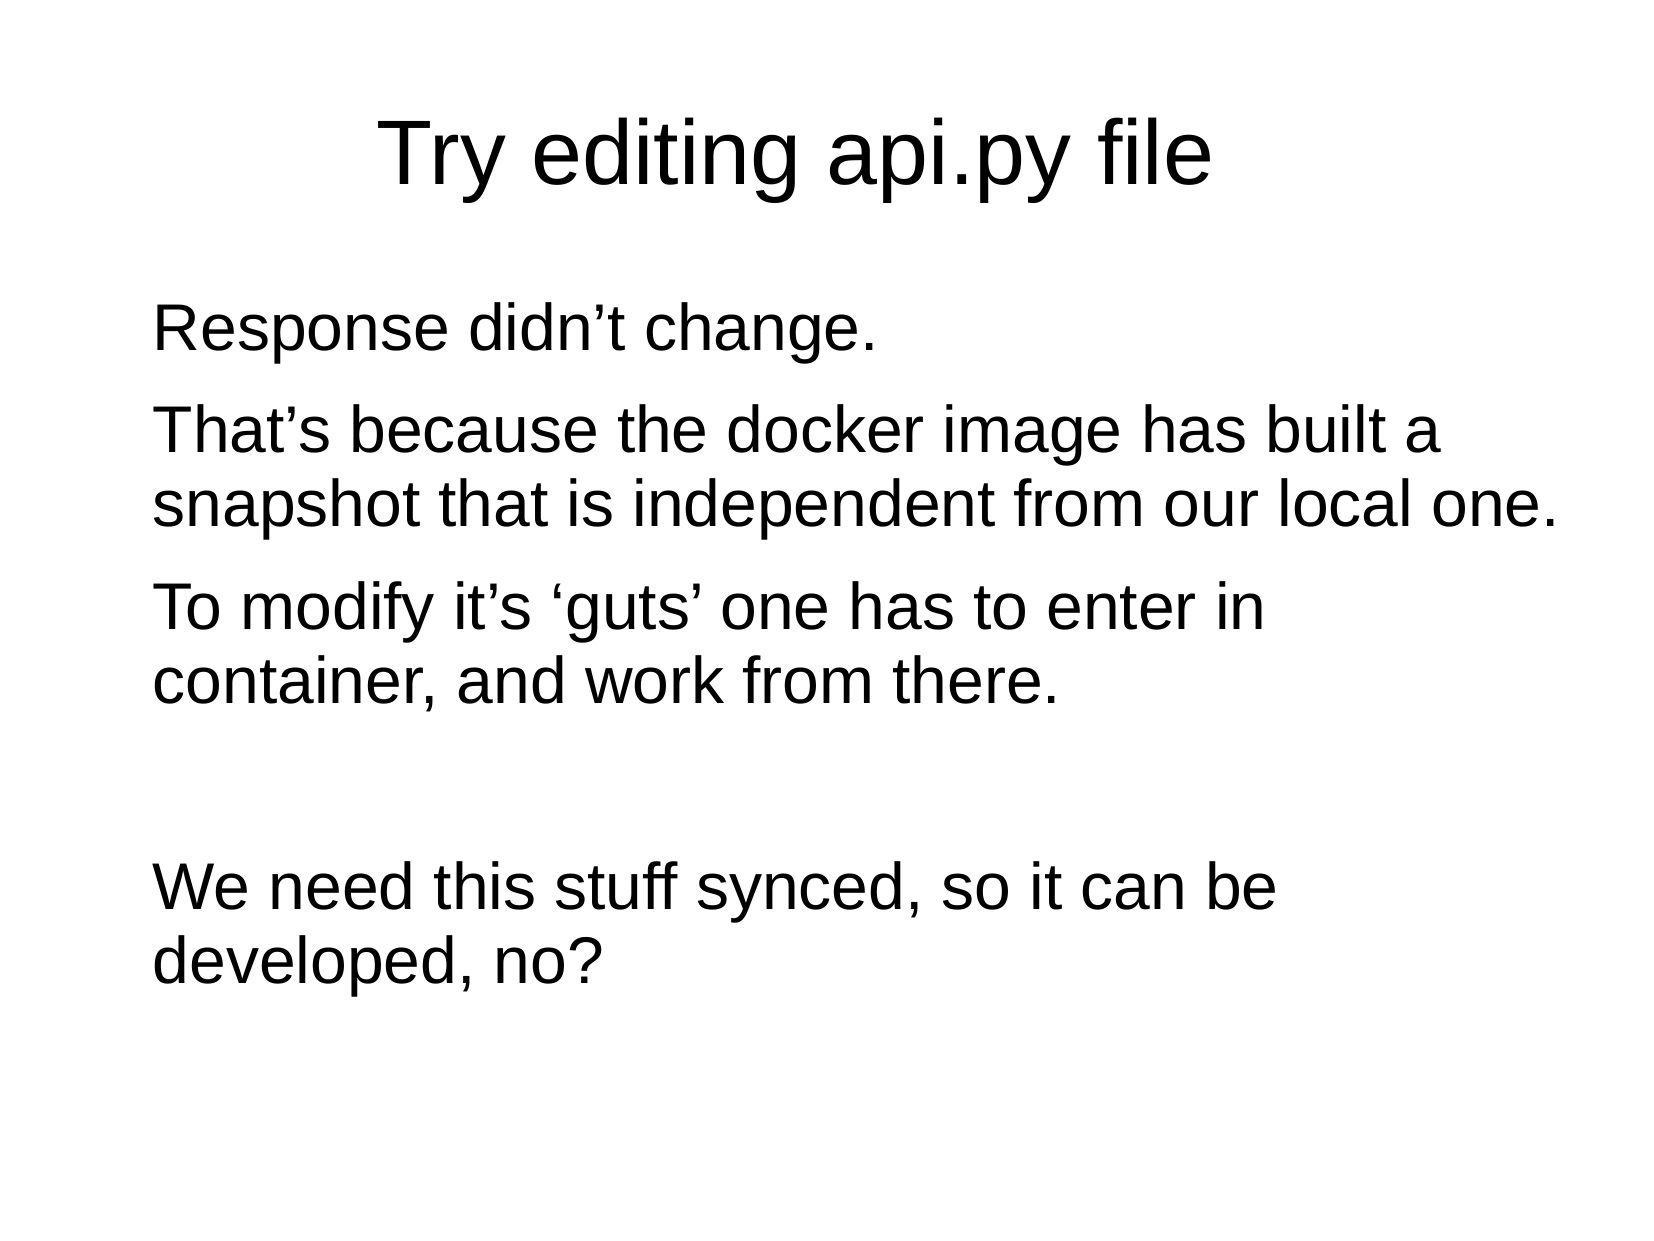

# Try editing api.py file
Response didn’t change.
That’s because the docker image has built a snapshot that is independent from our local one.
To modify it’s ‘guts’ one has to enter in container, and work from there.
We need this stuff synced, so it can be developed, no?